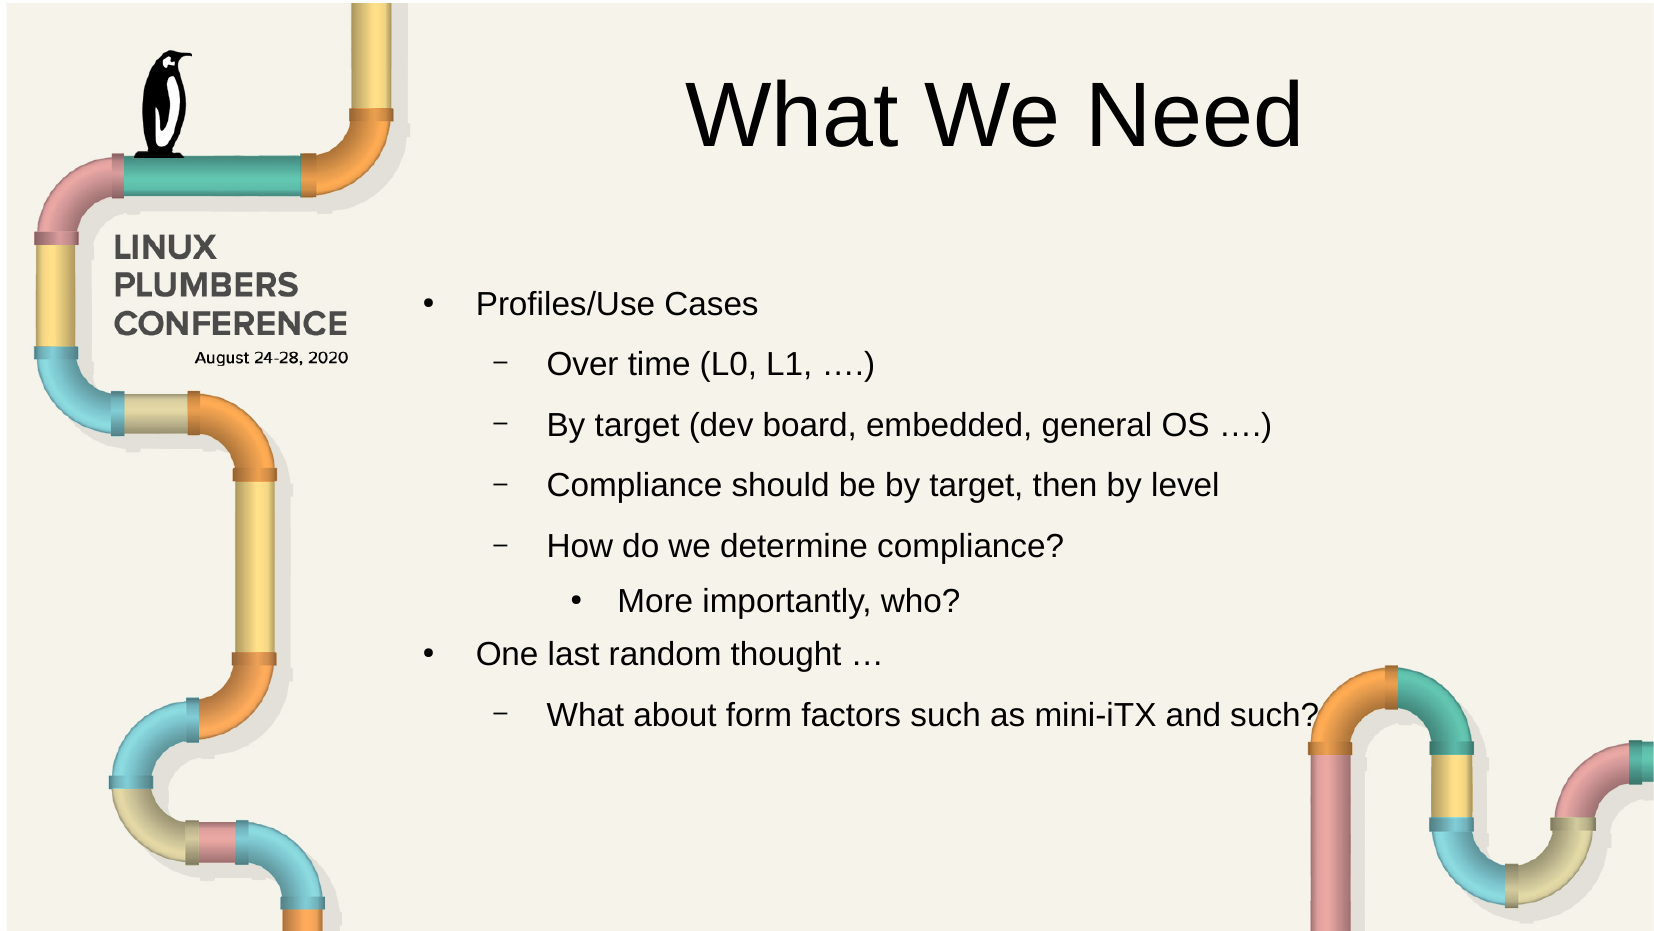

# What We Need
Profiles/Use Cases
Over time (L0, L1, ….)
By target (dev board, embedded, general OS ….)
Compliance should be by target, then by level
How do we determine compliance?
More importantly, who?
One last random thought …
What about form factors such as mini-iTX and such?